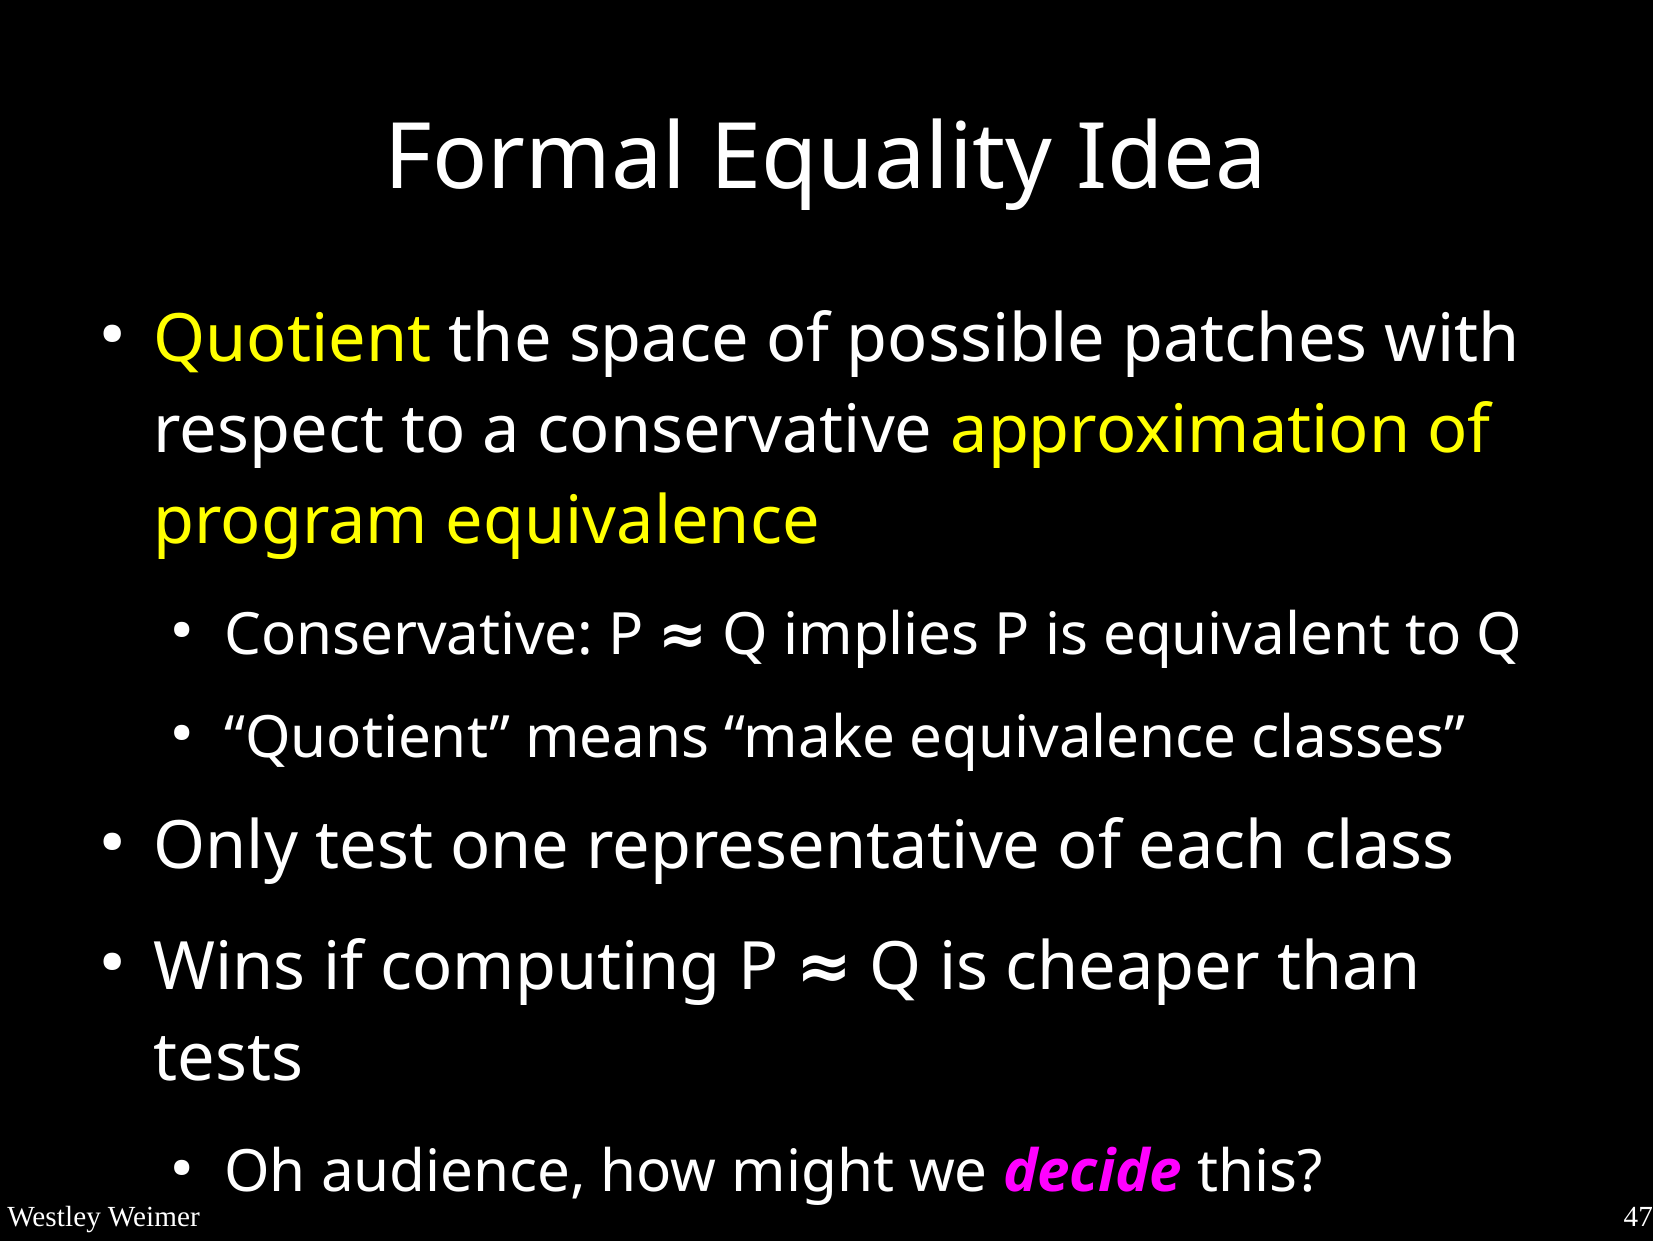

# Formal Equality Idea
Quotient the space of possible patches with respect to a conservative approximation of program equivalence
Conservative: P ≈ Q implies P is equivalent to Q
“Quotient” means “make equivalence classes”
Only test one representative of each class
Wins if computing P ≈ Q is cheaper than tests
Oh audience, how might we decide this?
Formal semantics (dead code, instruction sched.)
47